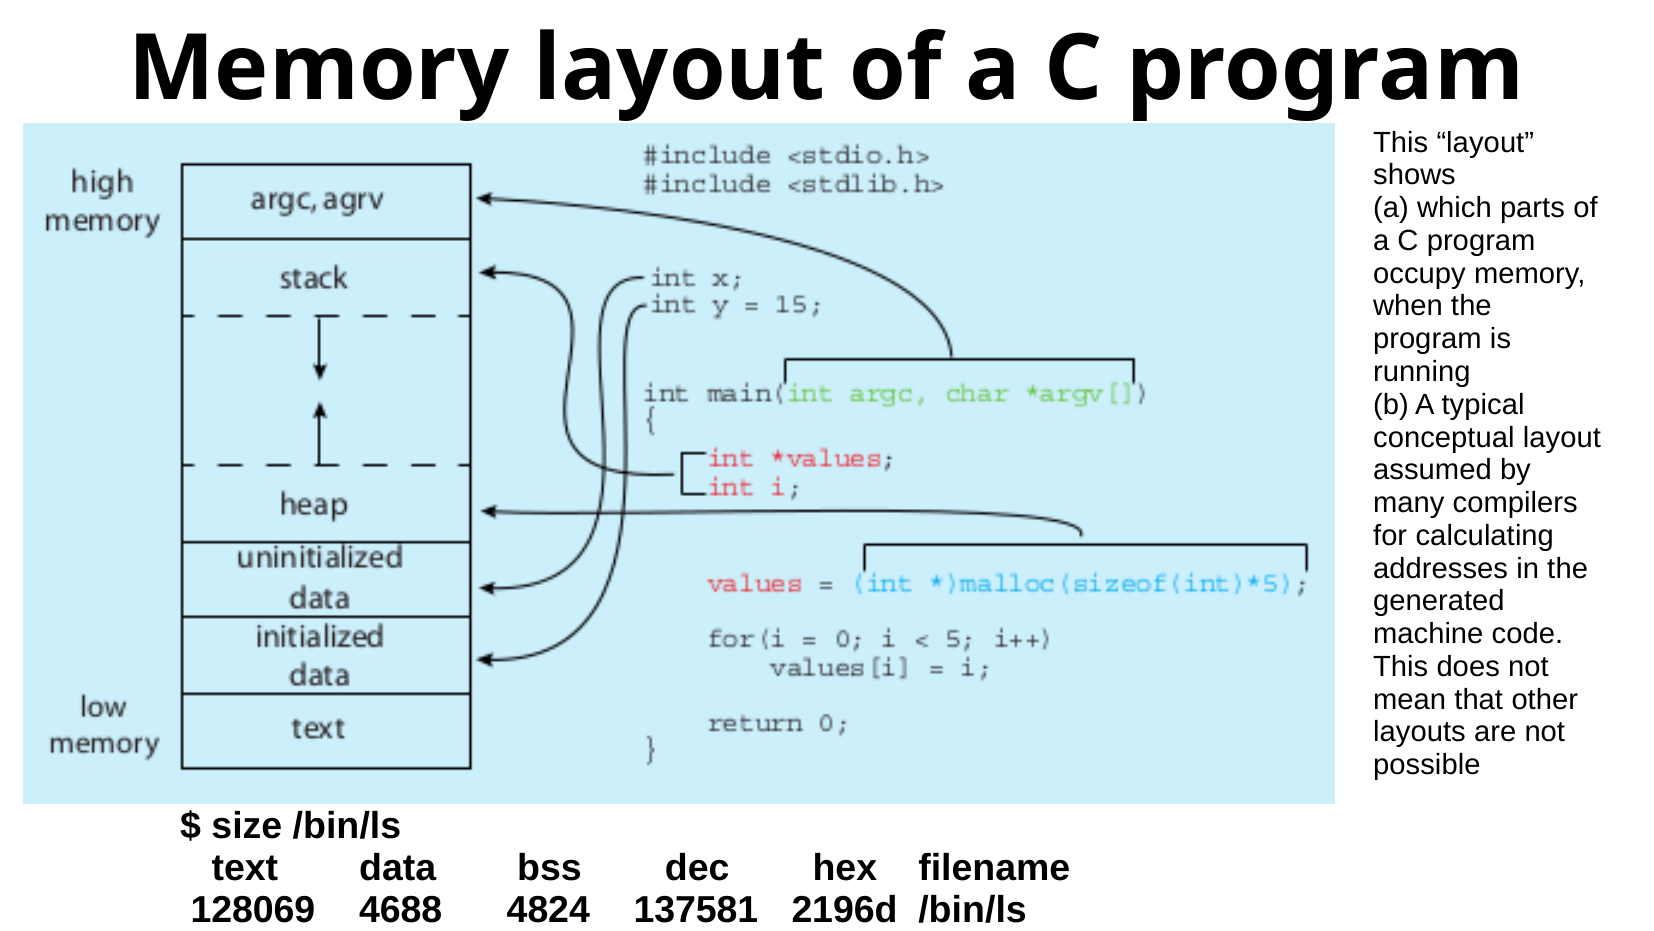

# Memory layout of a C program
This “layout” shows
(a) which parts of a C program occupy memory, when the program is running
(b) A typical conceptual layout assumed by many compilers for calculating addresses in the generated machine code. This does not mean that other layouts are not possible
$ size /bin/ls
 text	 data	 bss	 dec	 hex	filename
 128069	 4688	 4824	 137581	 2196d	/bin/ls